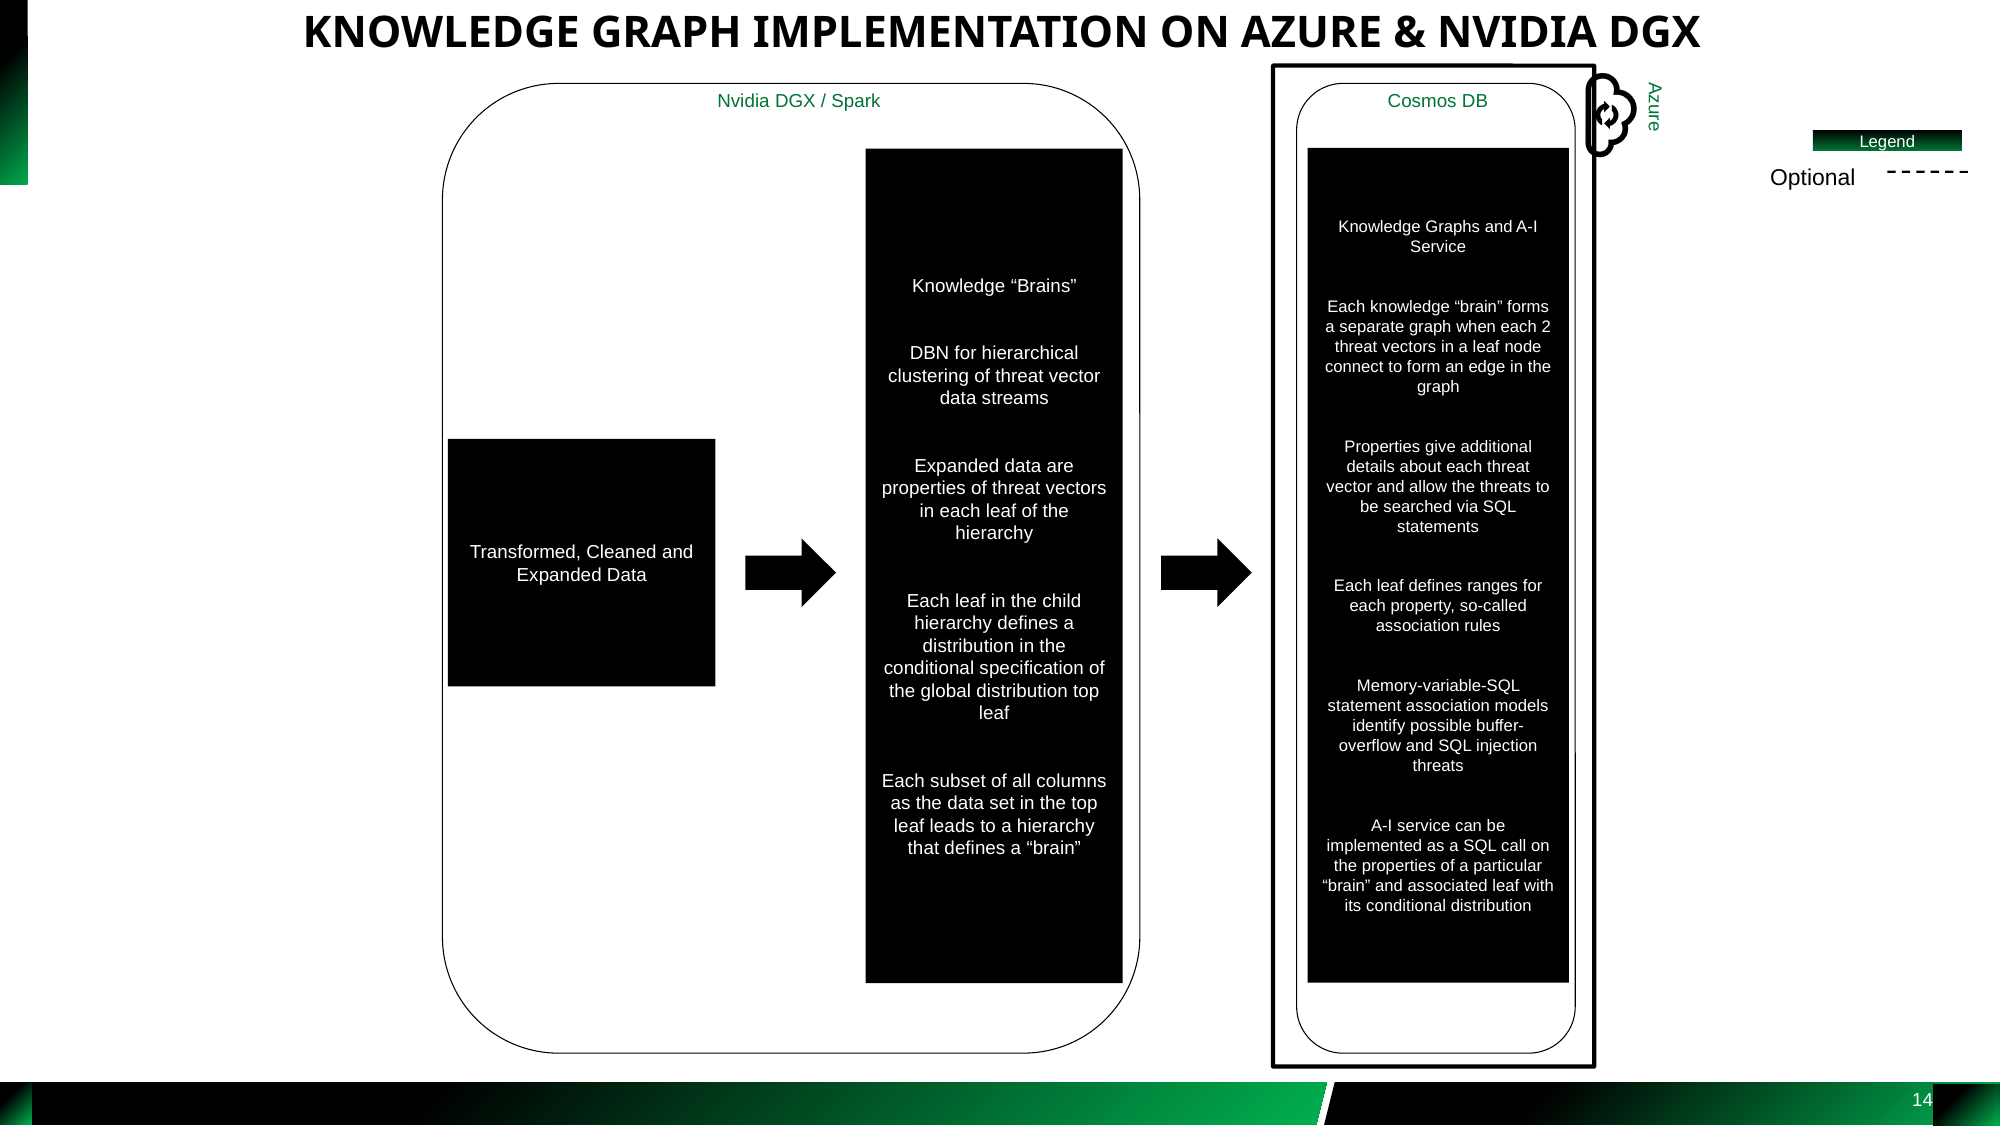

Knowledge graph implementation on AZURE & nvidia dgx
Nvidia DGX / Spark
Cosmos DB
Azure
Legend
Knowledge Graphs and A-I Service
Each knowledge “brain” forms a separate graph when each 2 threat vectors in a leaf node connect to form an edge in the graph
Properties give additional details about each threat vector and allow the threats to be searched via SQL statements
Each leaf defines ranges for each property, so-called association rules
Memory-variable-SQL statement association models identify possible buffer-overflow and SQL injection threats
A-I service can be implemented as a SQL call on the properties of a particular “brain” and associated leaf with its conditional distribution
Knowledge “Brains”
DBN for hierarchical clustering of threat vector data streams
Expanded data are properties of threat vectors in each leaf of the hierarchy
Each leaf in the child hierarchy defines a distribution in the conditional specification of the global distribution top leaf
Each subset of all columns as the data set in the top leaf leads to a hierarchy that defines a “brain”
Optional
Transformed, Cleaned and Expanded Data